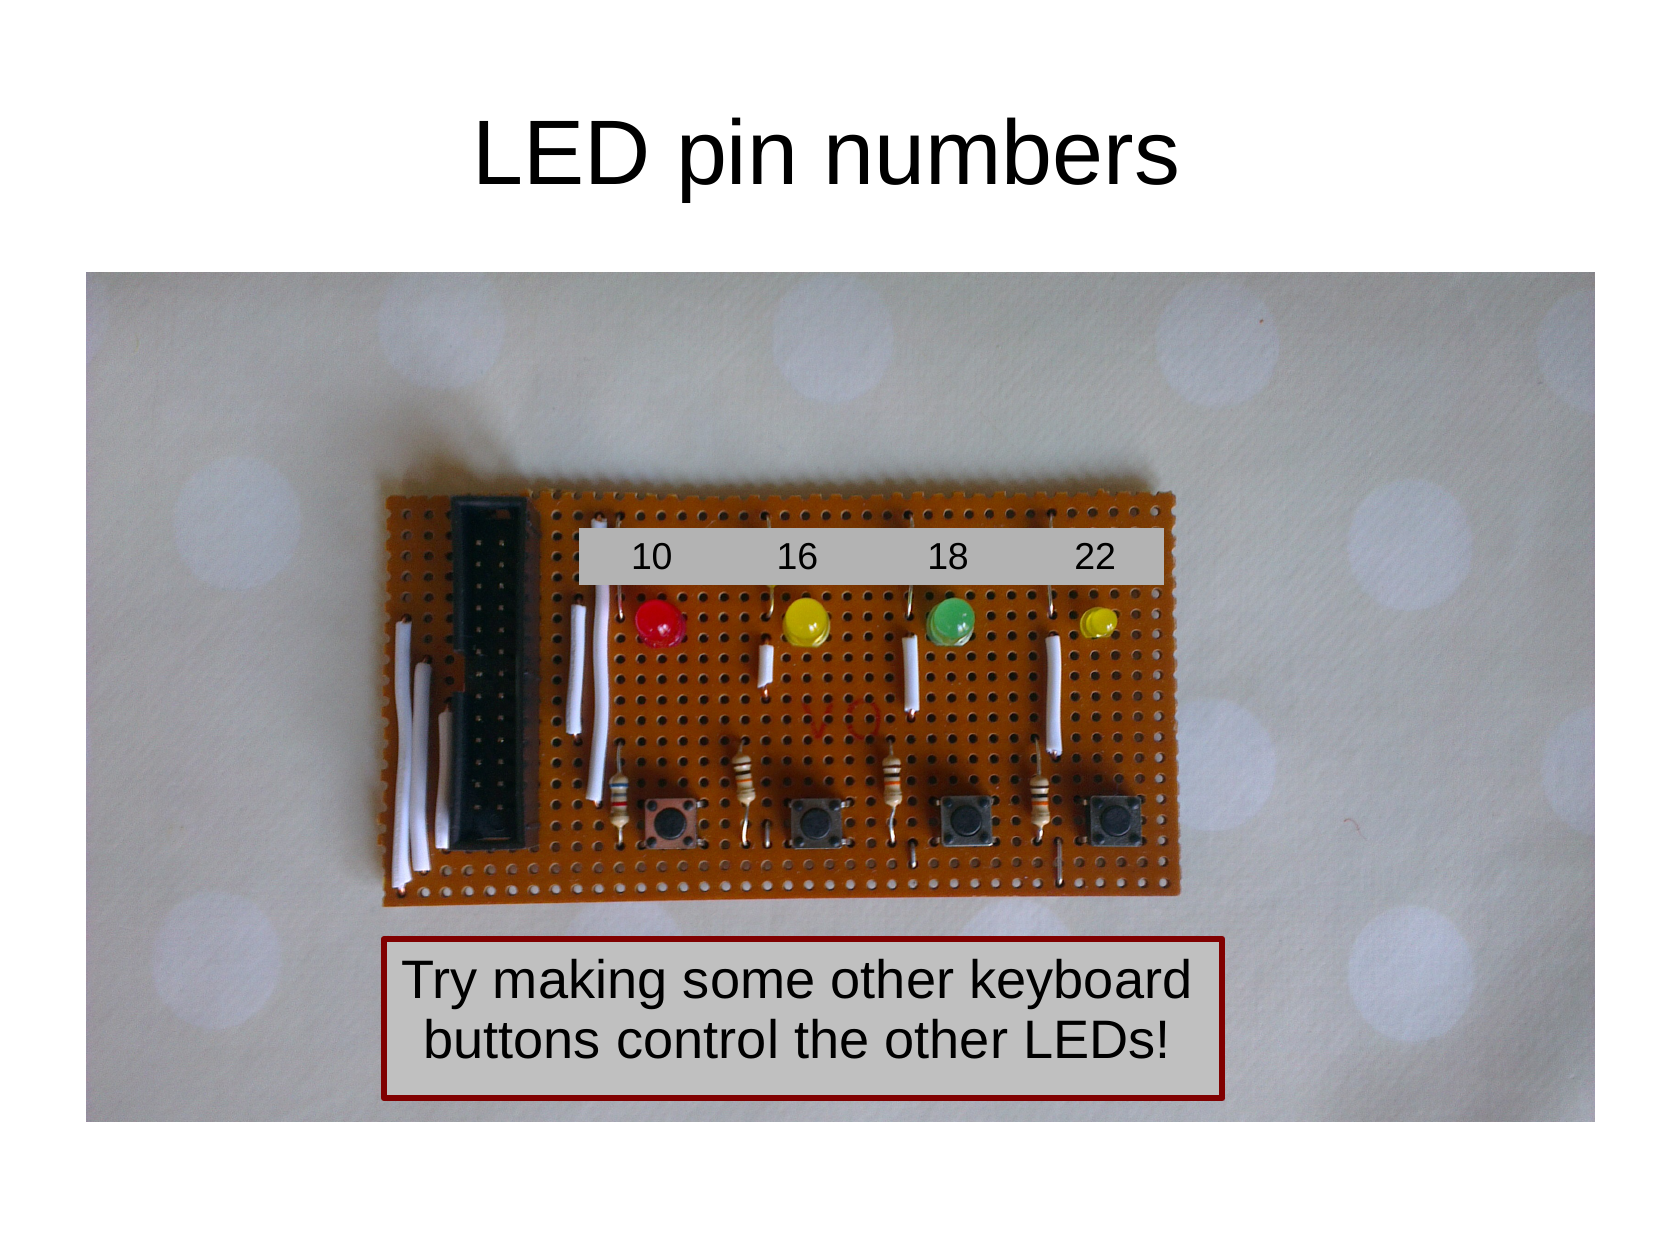

# LED pin numbers
| 10 | 16 | 18 | 22 |
| --- | --- | --- | --- |
Try making some other keyboard buttons control the other LEDs!